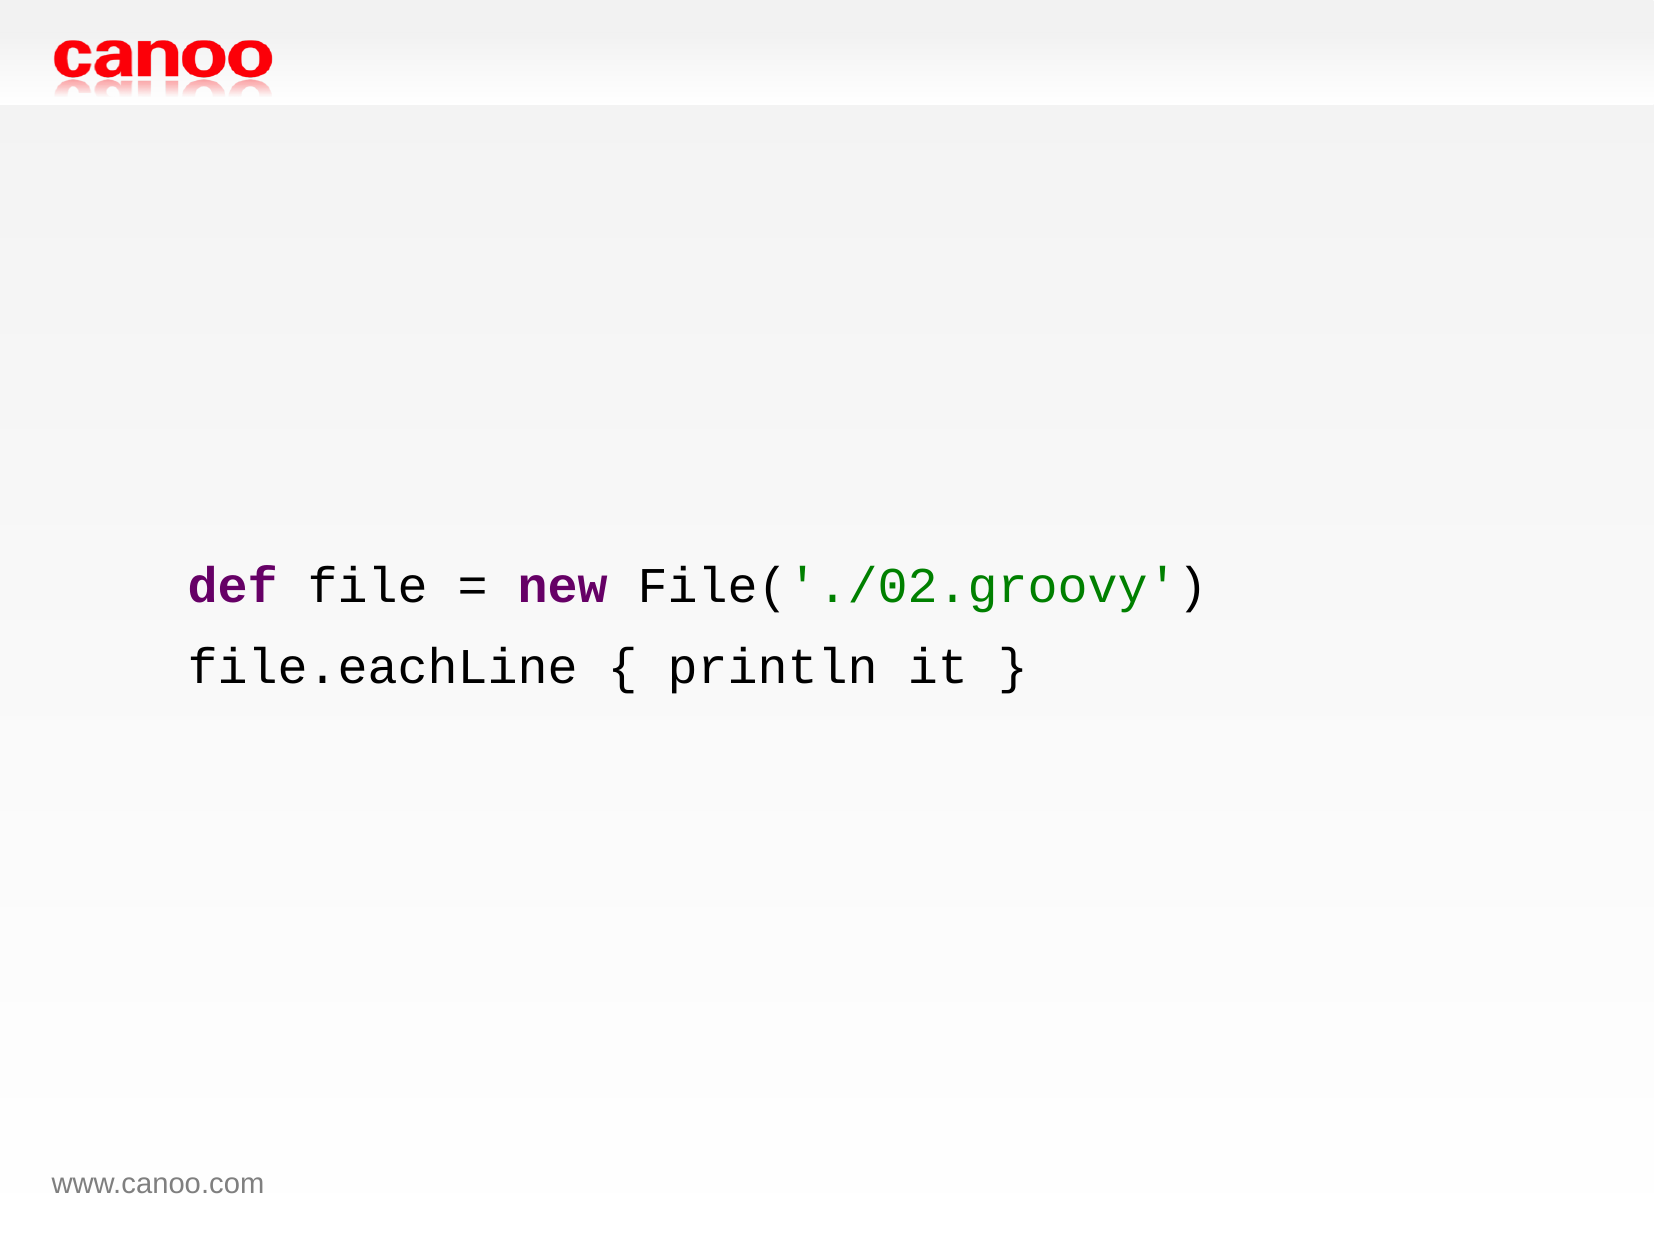

def file = new File('./02.groovy')
file.eachLine { println it }